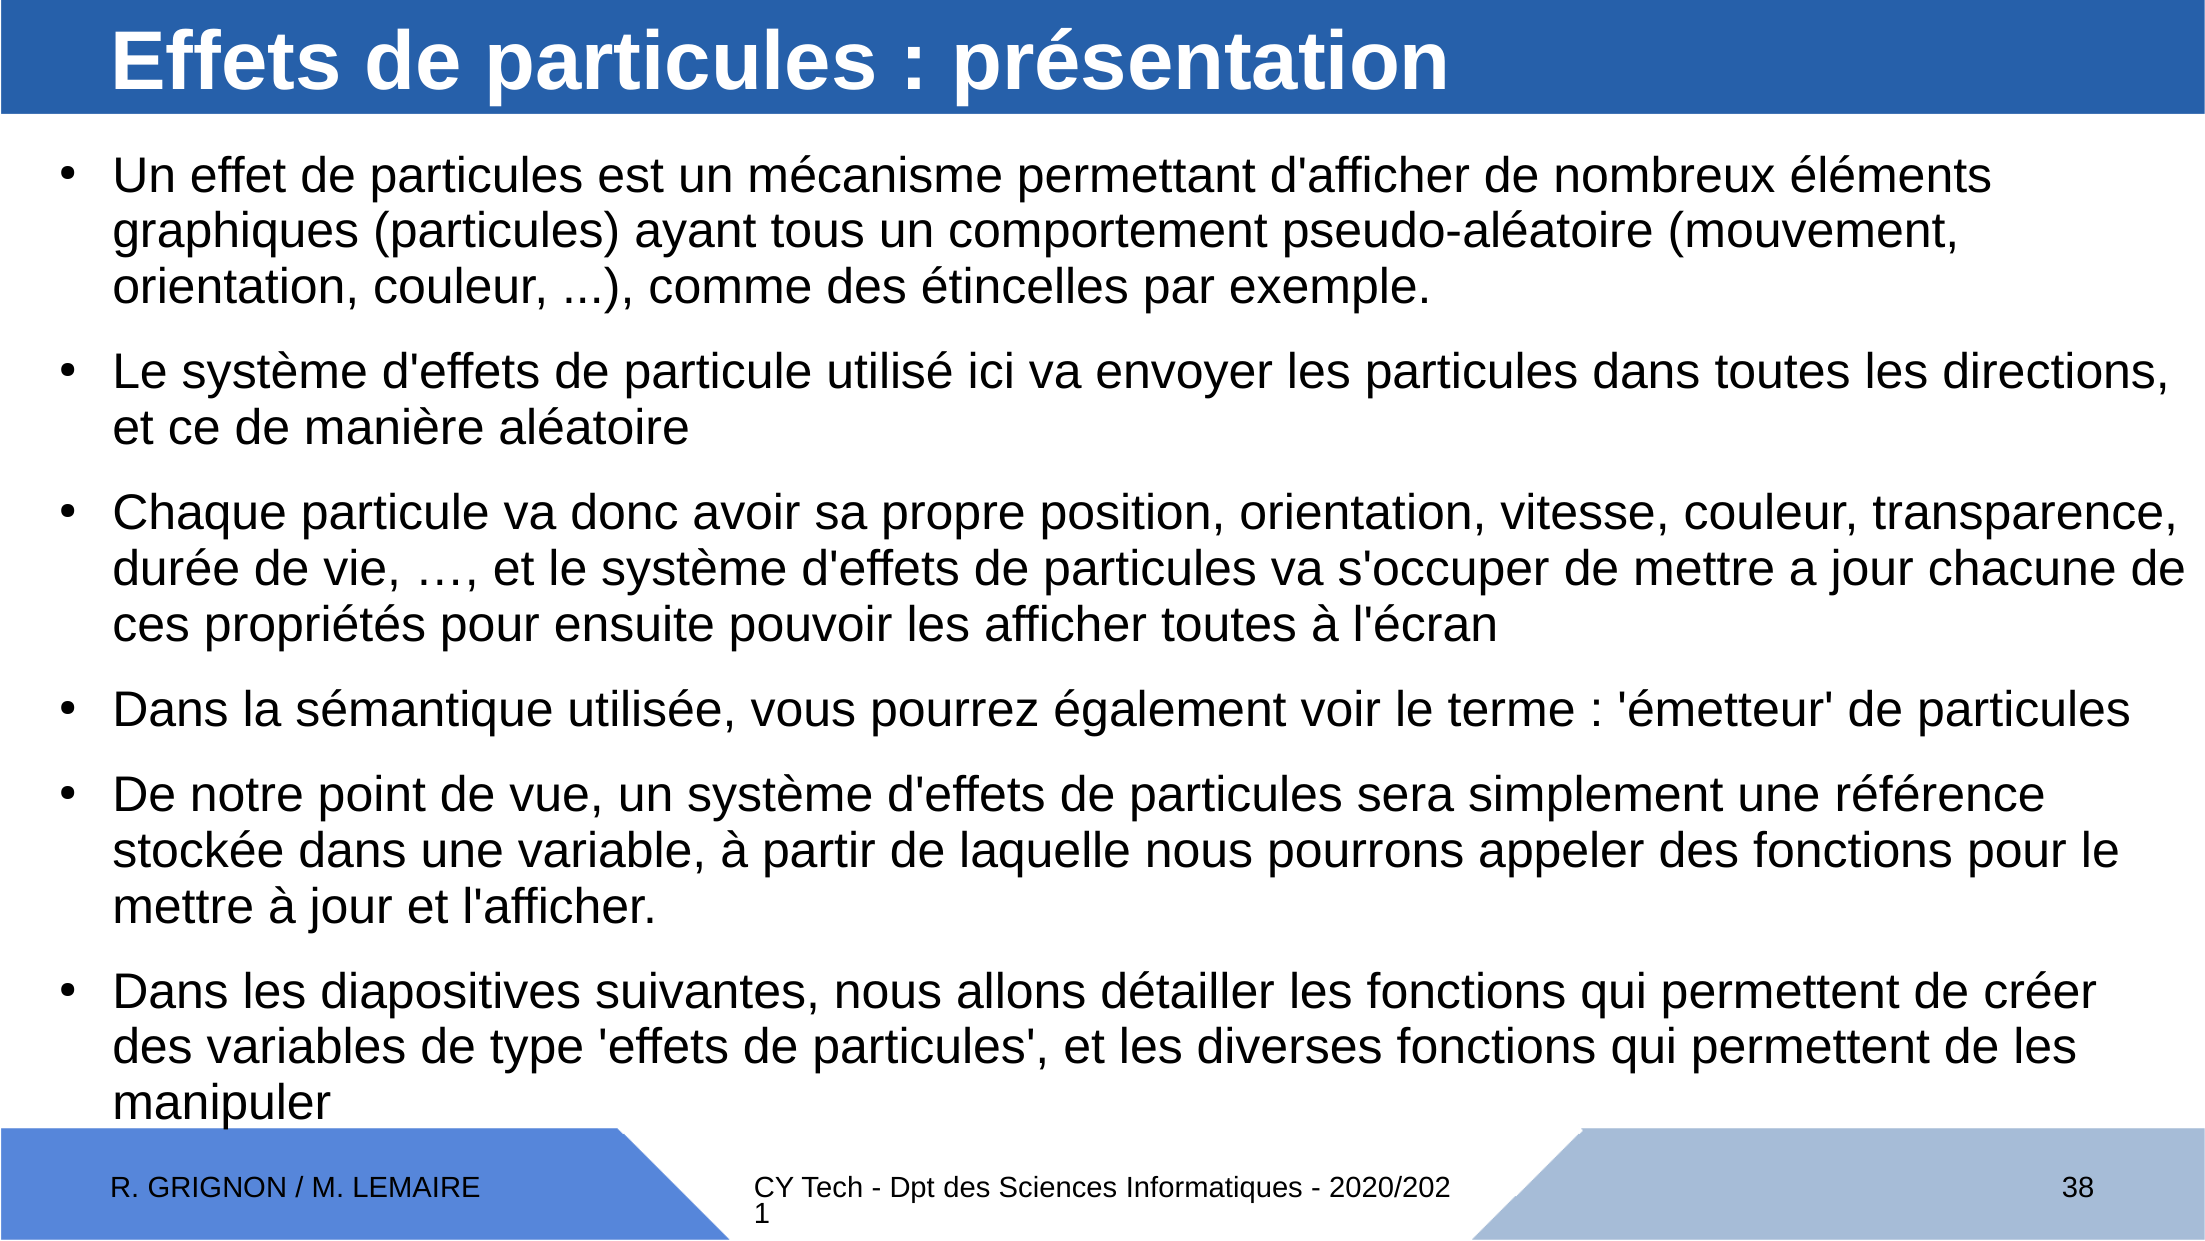

# Effets de particules : présentation
Un effet de particules est un mécanisme permettant d'afficher de nombreux éléments graphiques (particules) ayant tous un comportement pseudo-aléatoire (mouvement, orientation, couleur, ...), comme des étincelles par exemple.
Le système d'effets de particule utilisé ici va envoyer les particules dans toutes les directions, et ce de manière aléatoire
Chaque particule va donc avoir sa propre position, orientation, vitesse, couleur, transparence, durée de vie, …, et le système d'effets de particules va s'occuper de mettre a jour chacune de ces propriétés pour ensuite pouvoir les afficher toutes à l'écran
Dans la sémantique utilisée, vous pourrez également voir le terme : 'émetteur' de particules
De notre point de vue, un système d'effets de particules sera simplement une référence stockée dans une variable, à partir de laquelle nous pourrons appeler des fonctions pour le mettre à jour et l'afficher.
Dans les diapositives suivantes, nous allons détailler les fonctions qui permettent de créer des variables de type 'effets de particules', et les diverses fonctions qui permettent de les manipuler
R. GRIGNON / M. LEMAIRE
CY Tech - Dpt des Sciences Informatiques - 2020/2021
38